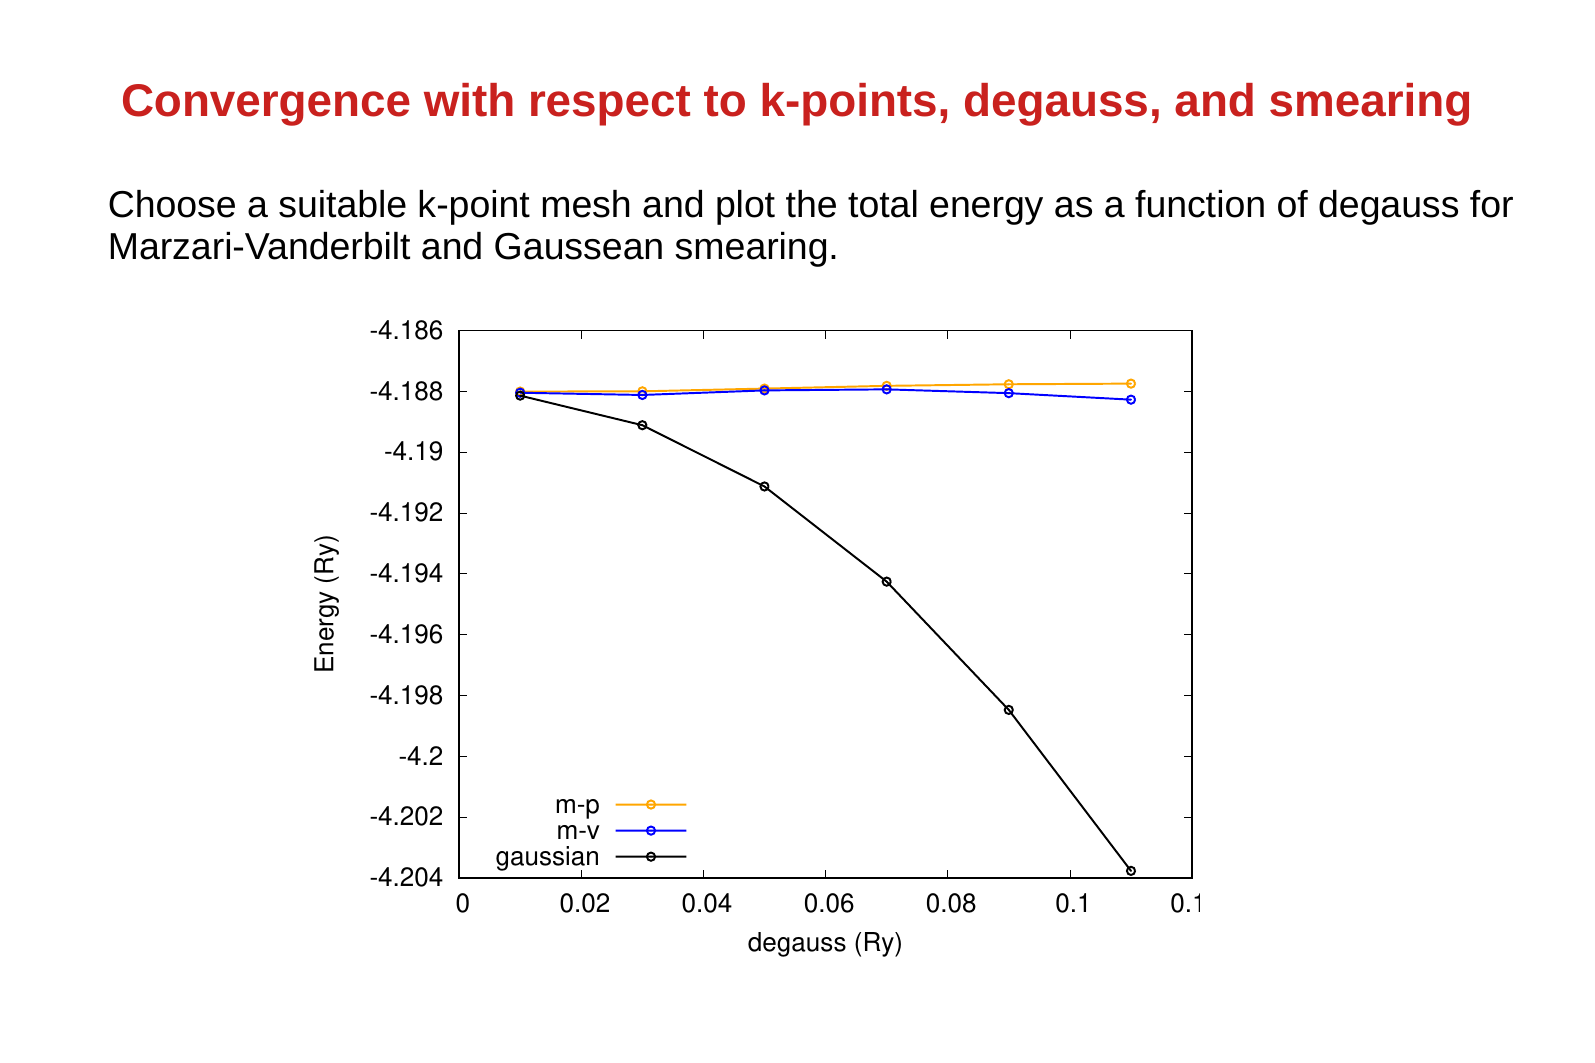

Convergence with respect to k-points, degauss, and smearing
Choose a suitable k-point mesh and plot the total energy as a function of degauss for Marzari-Vanderbilt and Gaussean smearing.